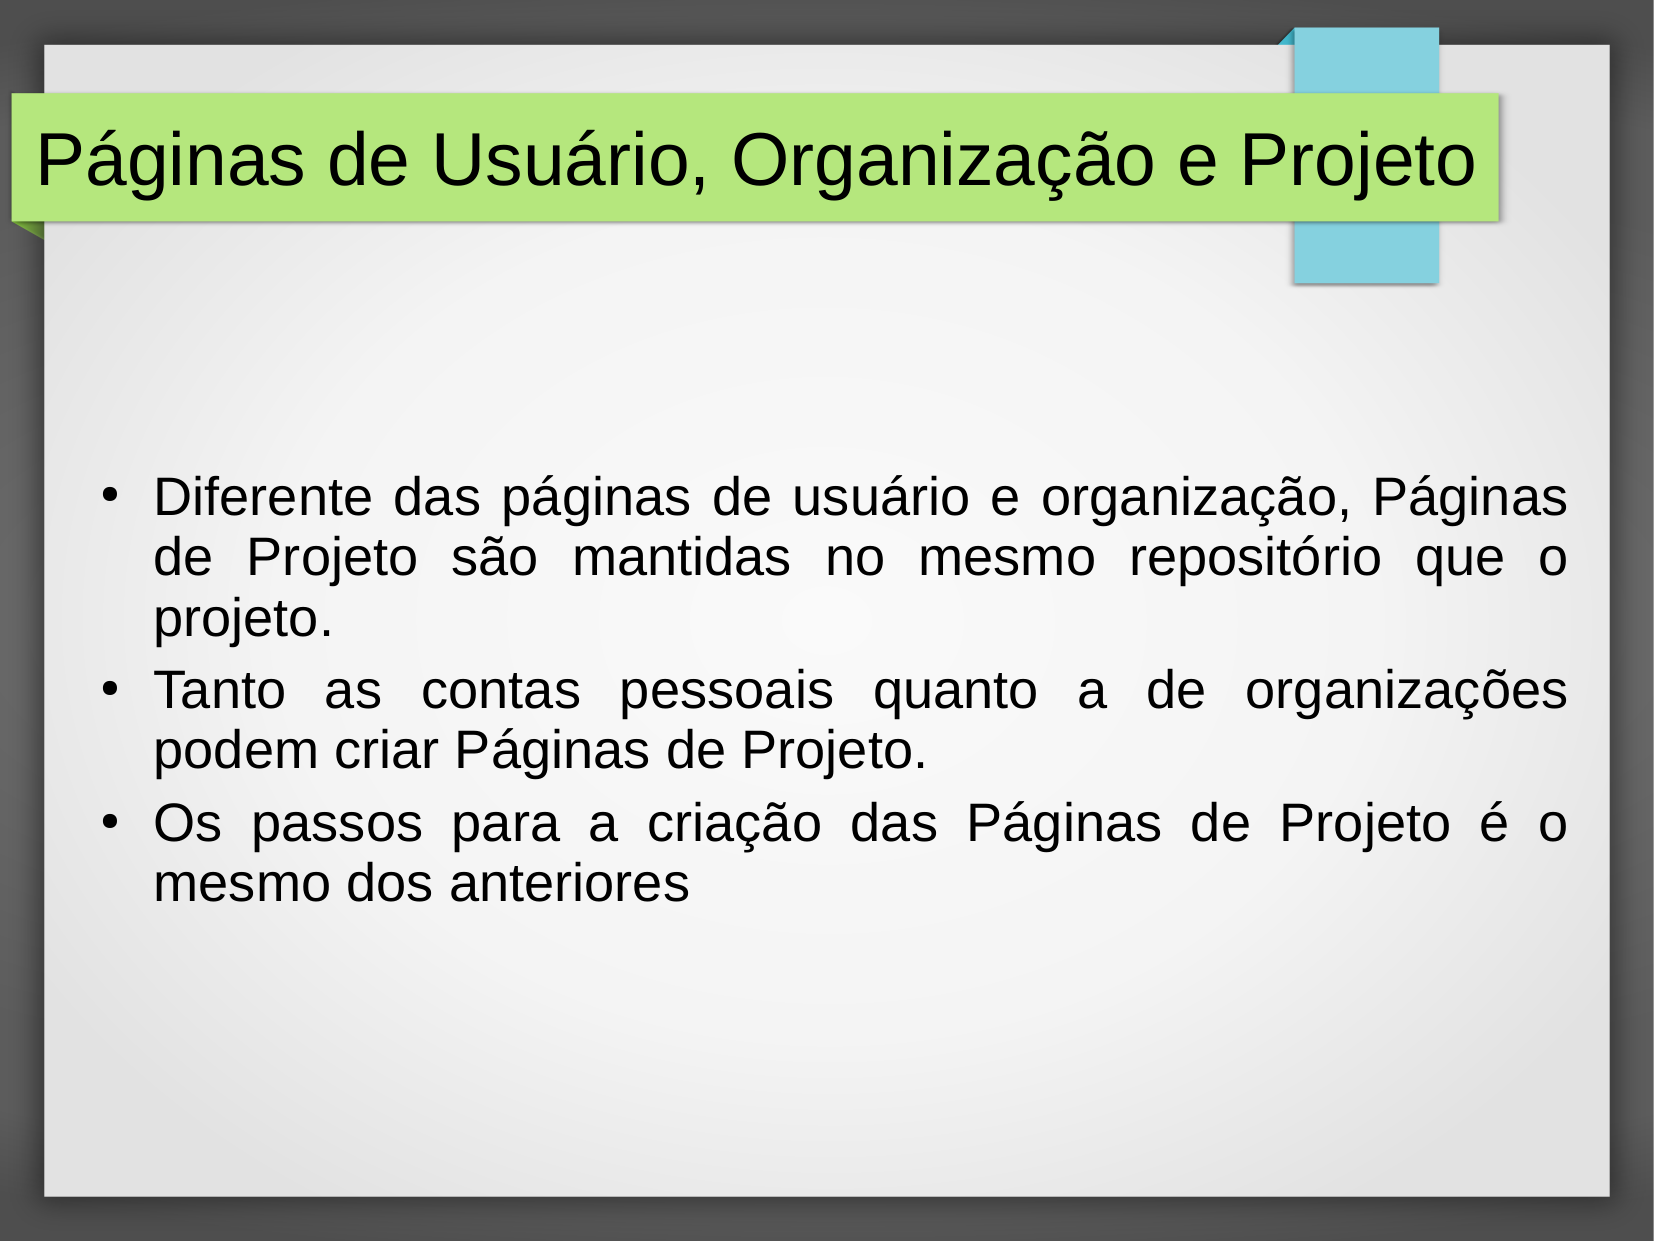

# Páginas de Usuário, Organização e Projeto
Diferente das páginas de usuário e organização, Páginas de Projeto são mantidas no mesmo repositório que o projeto.
Tanto as contas pessoais quanto a de organizações podem criar Páginas de Projeto.
Os passos para a criação das Páginas de Projeto é o mesmo dos anteriores